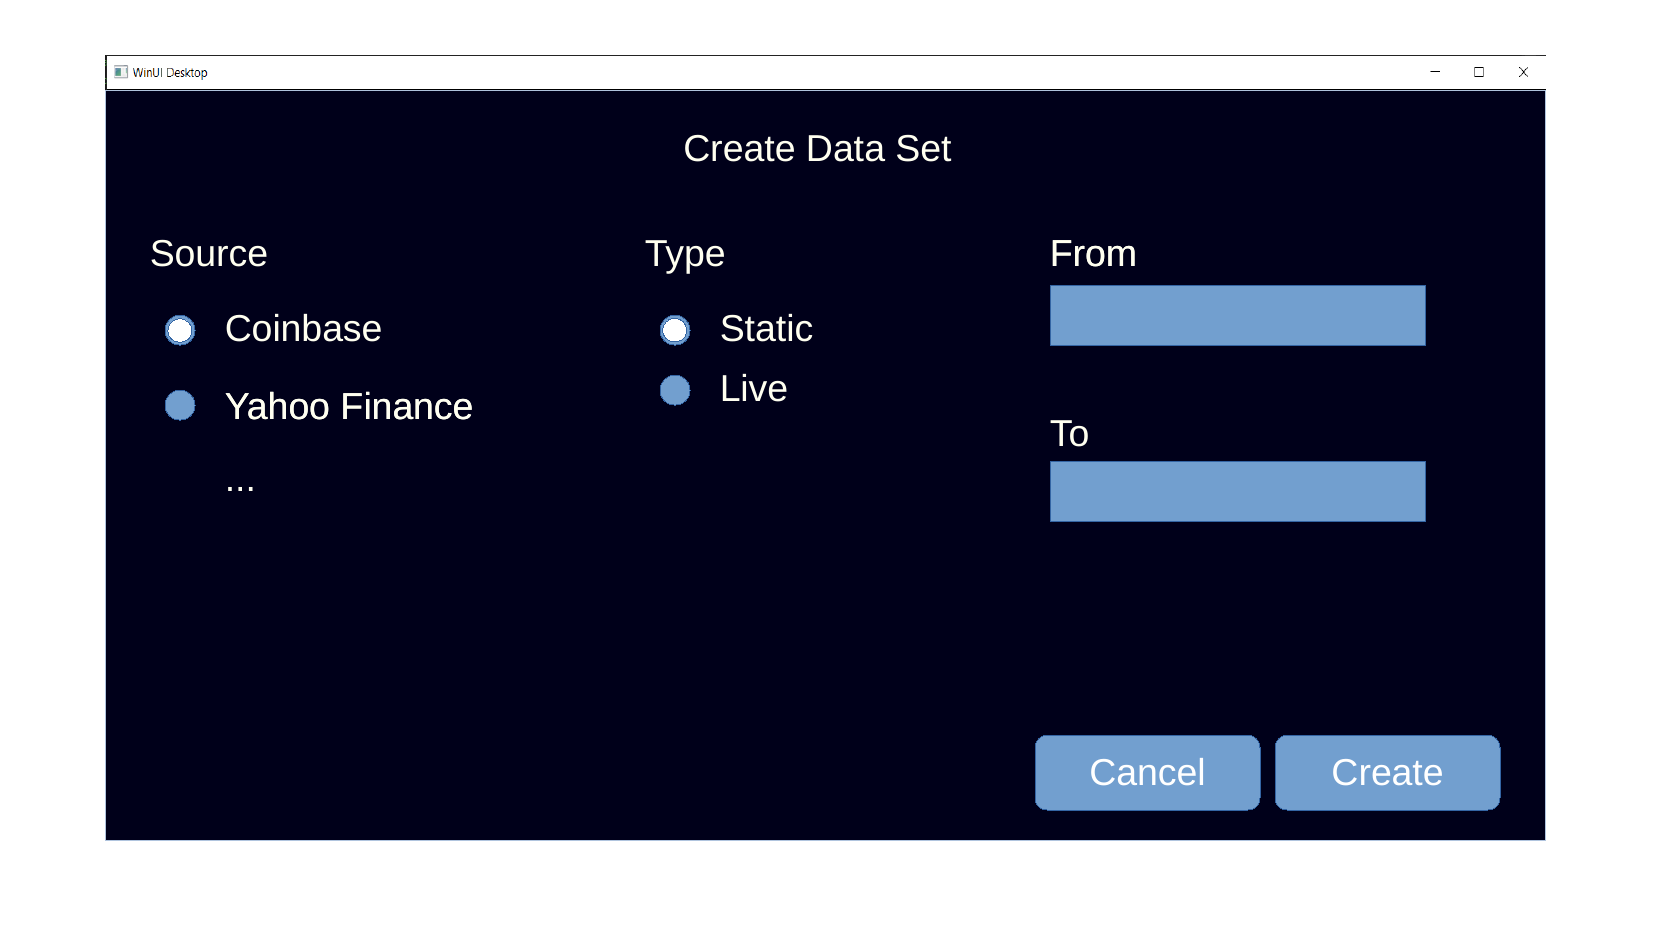

Create Data Set
Source
Type
From
From
Coinbase
Static
Live
Yahoo Finance
Yahoo Finance
To
...
Cancel
Create